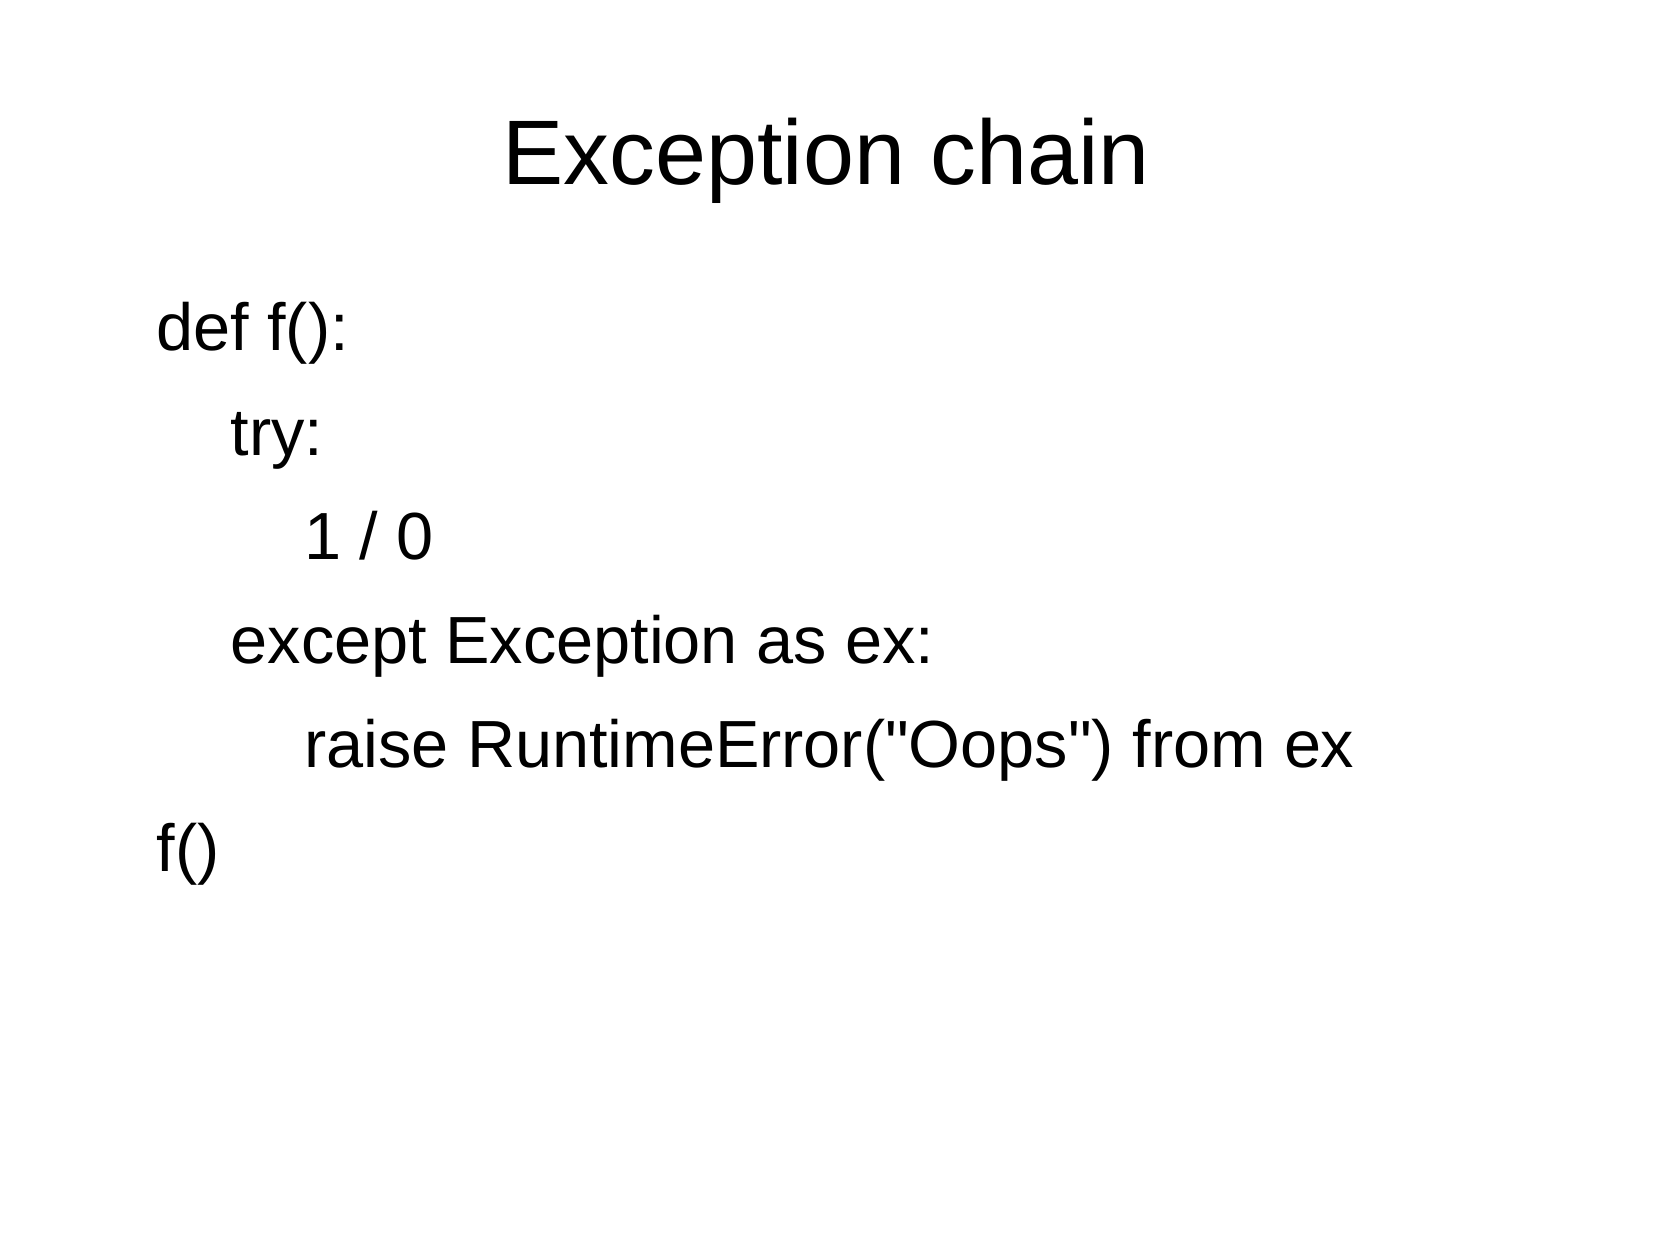

# Exception chain
 def f():
 try:
 1 / 0
 except Exception as ex:
 raise RuntimeError("Oops") from ex
 f()